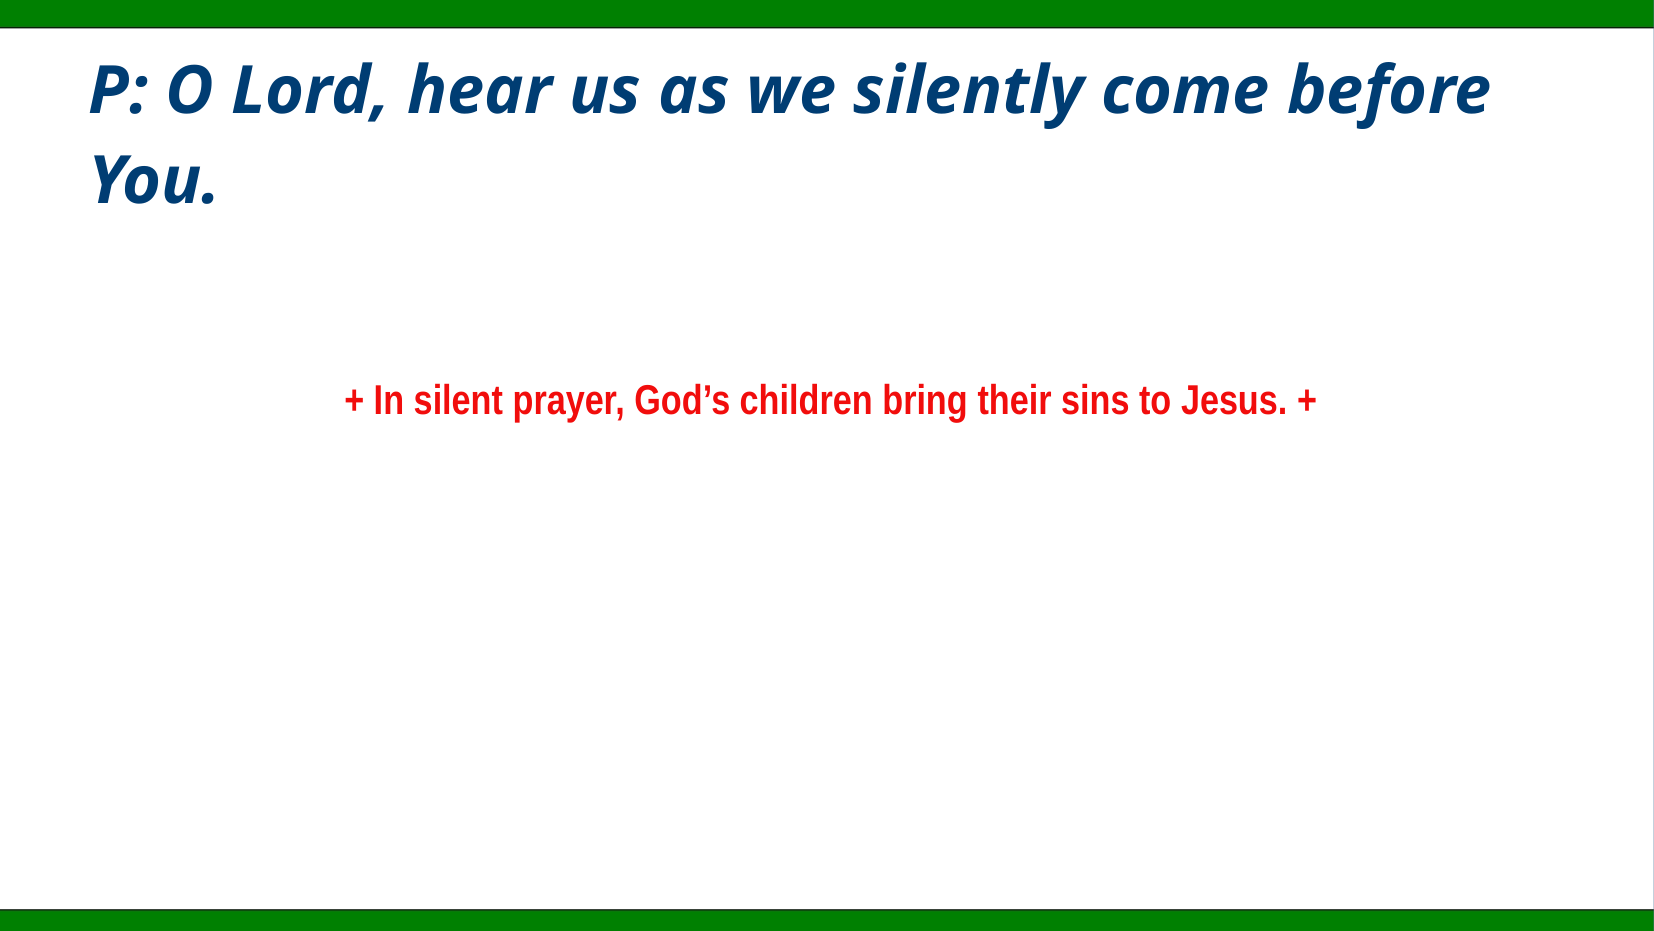

P: 	O Lord, hear us as we silently come before You.
+ In silent prayer, God’s children bring their sins to Jesus. +